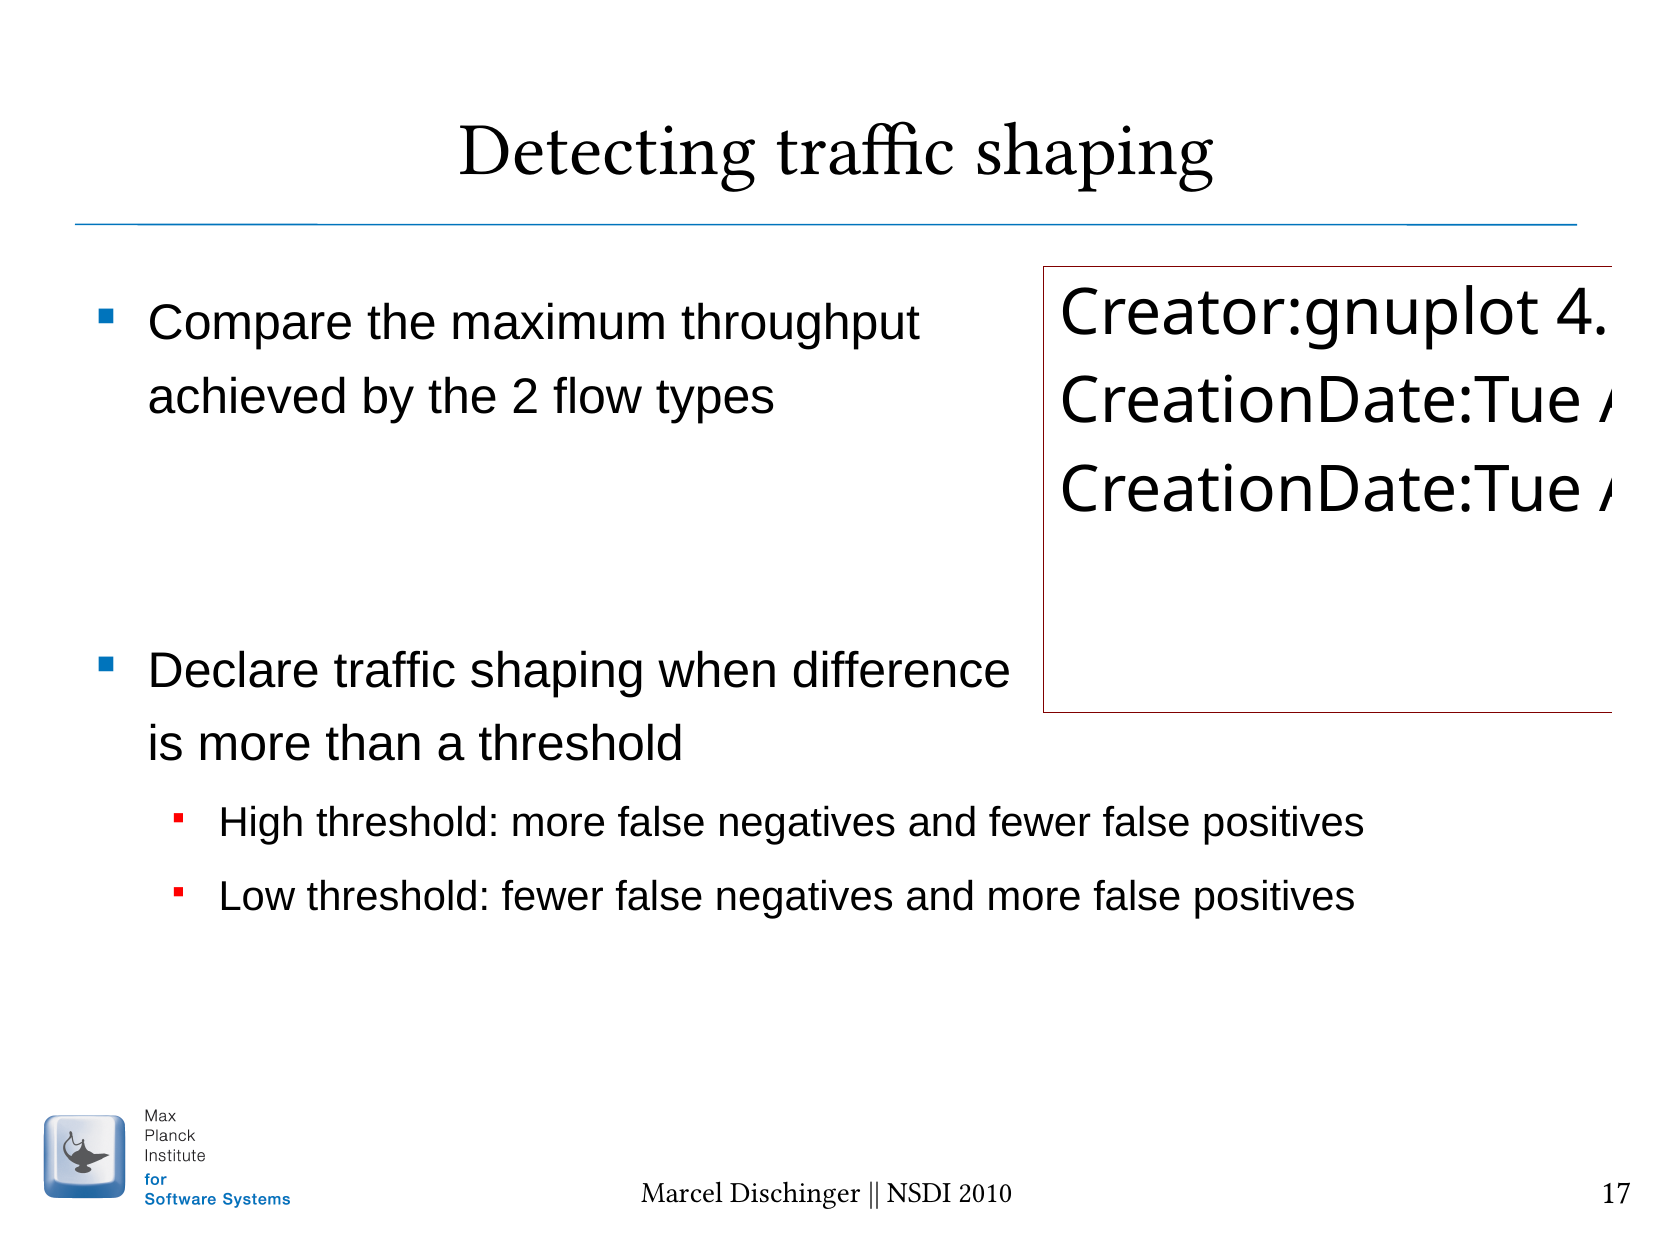

# Detecting traffic shaping
Compare the maximum throughput
achieved by the 2 flow types
Declare traffic shaping when difference
is more than a threshold
High threshold: more false negatives and fewer false positives
Low threshold: fewer false negatives and more false positives